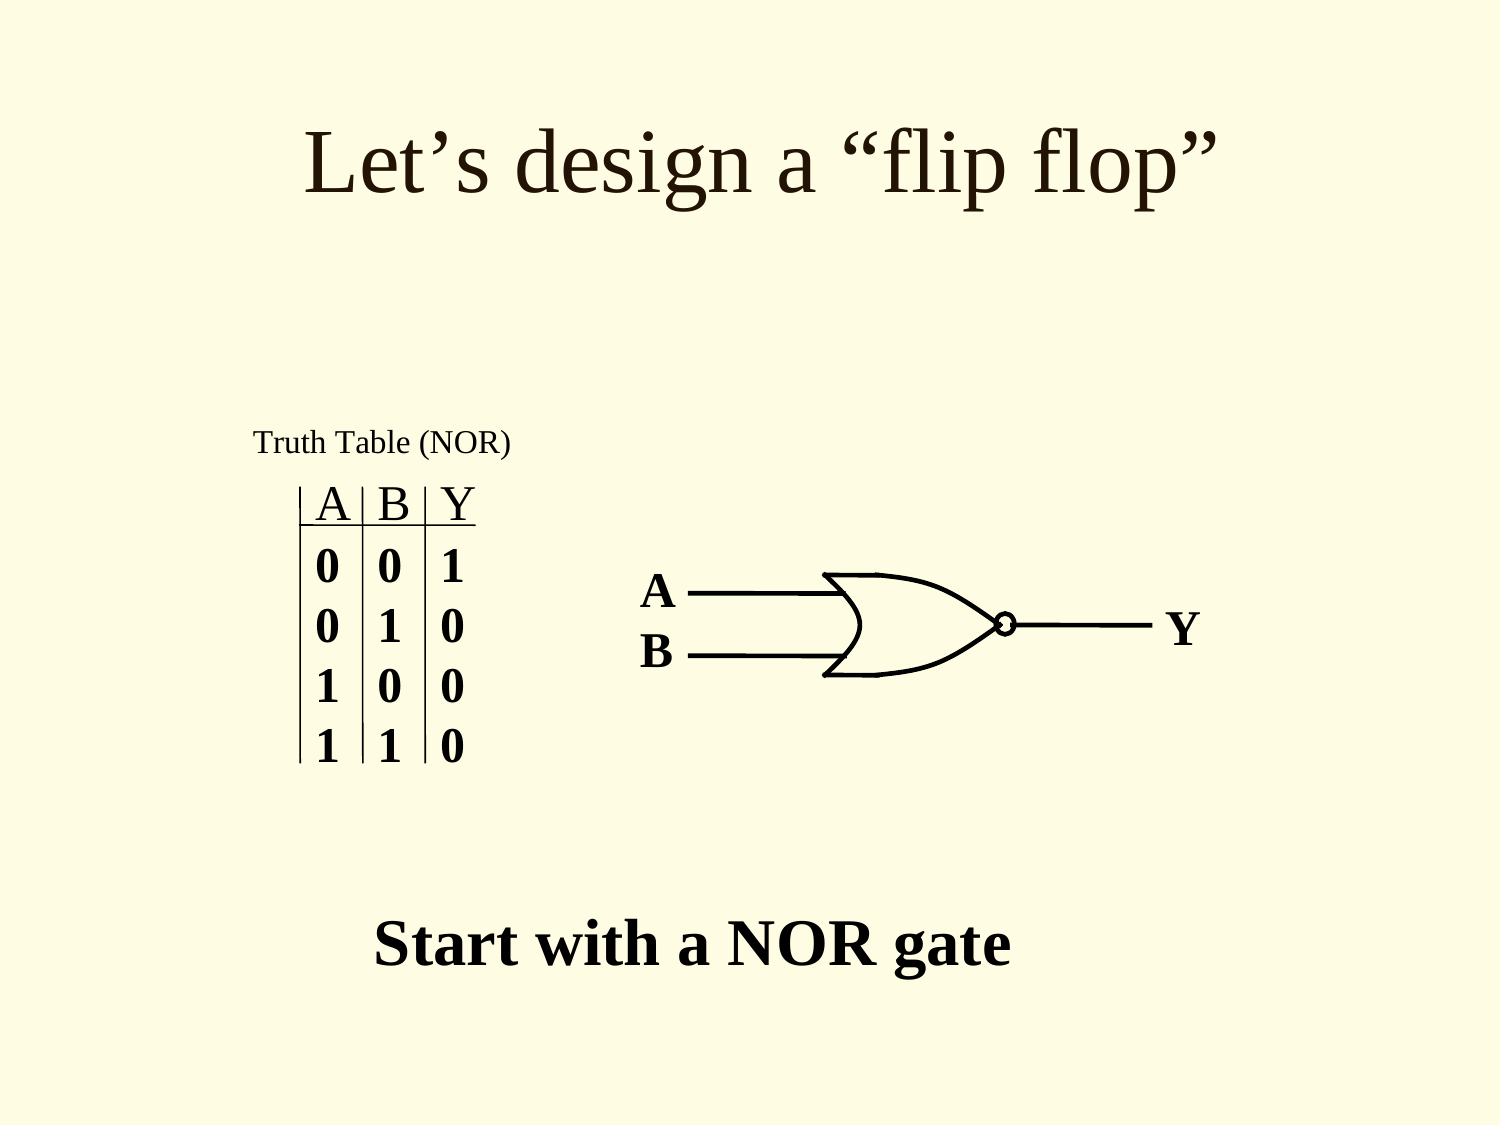

# Let’s design a “flip flop”
Truth Table (NOR)‏
A
B
Y
0
0
1
1
0
1
0
1
1
0
0
0
A
B
Y
Start with a NOR gate